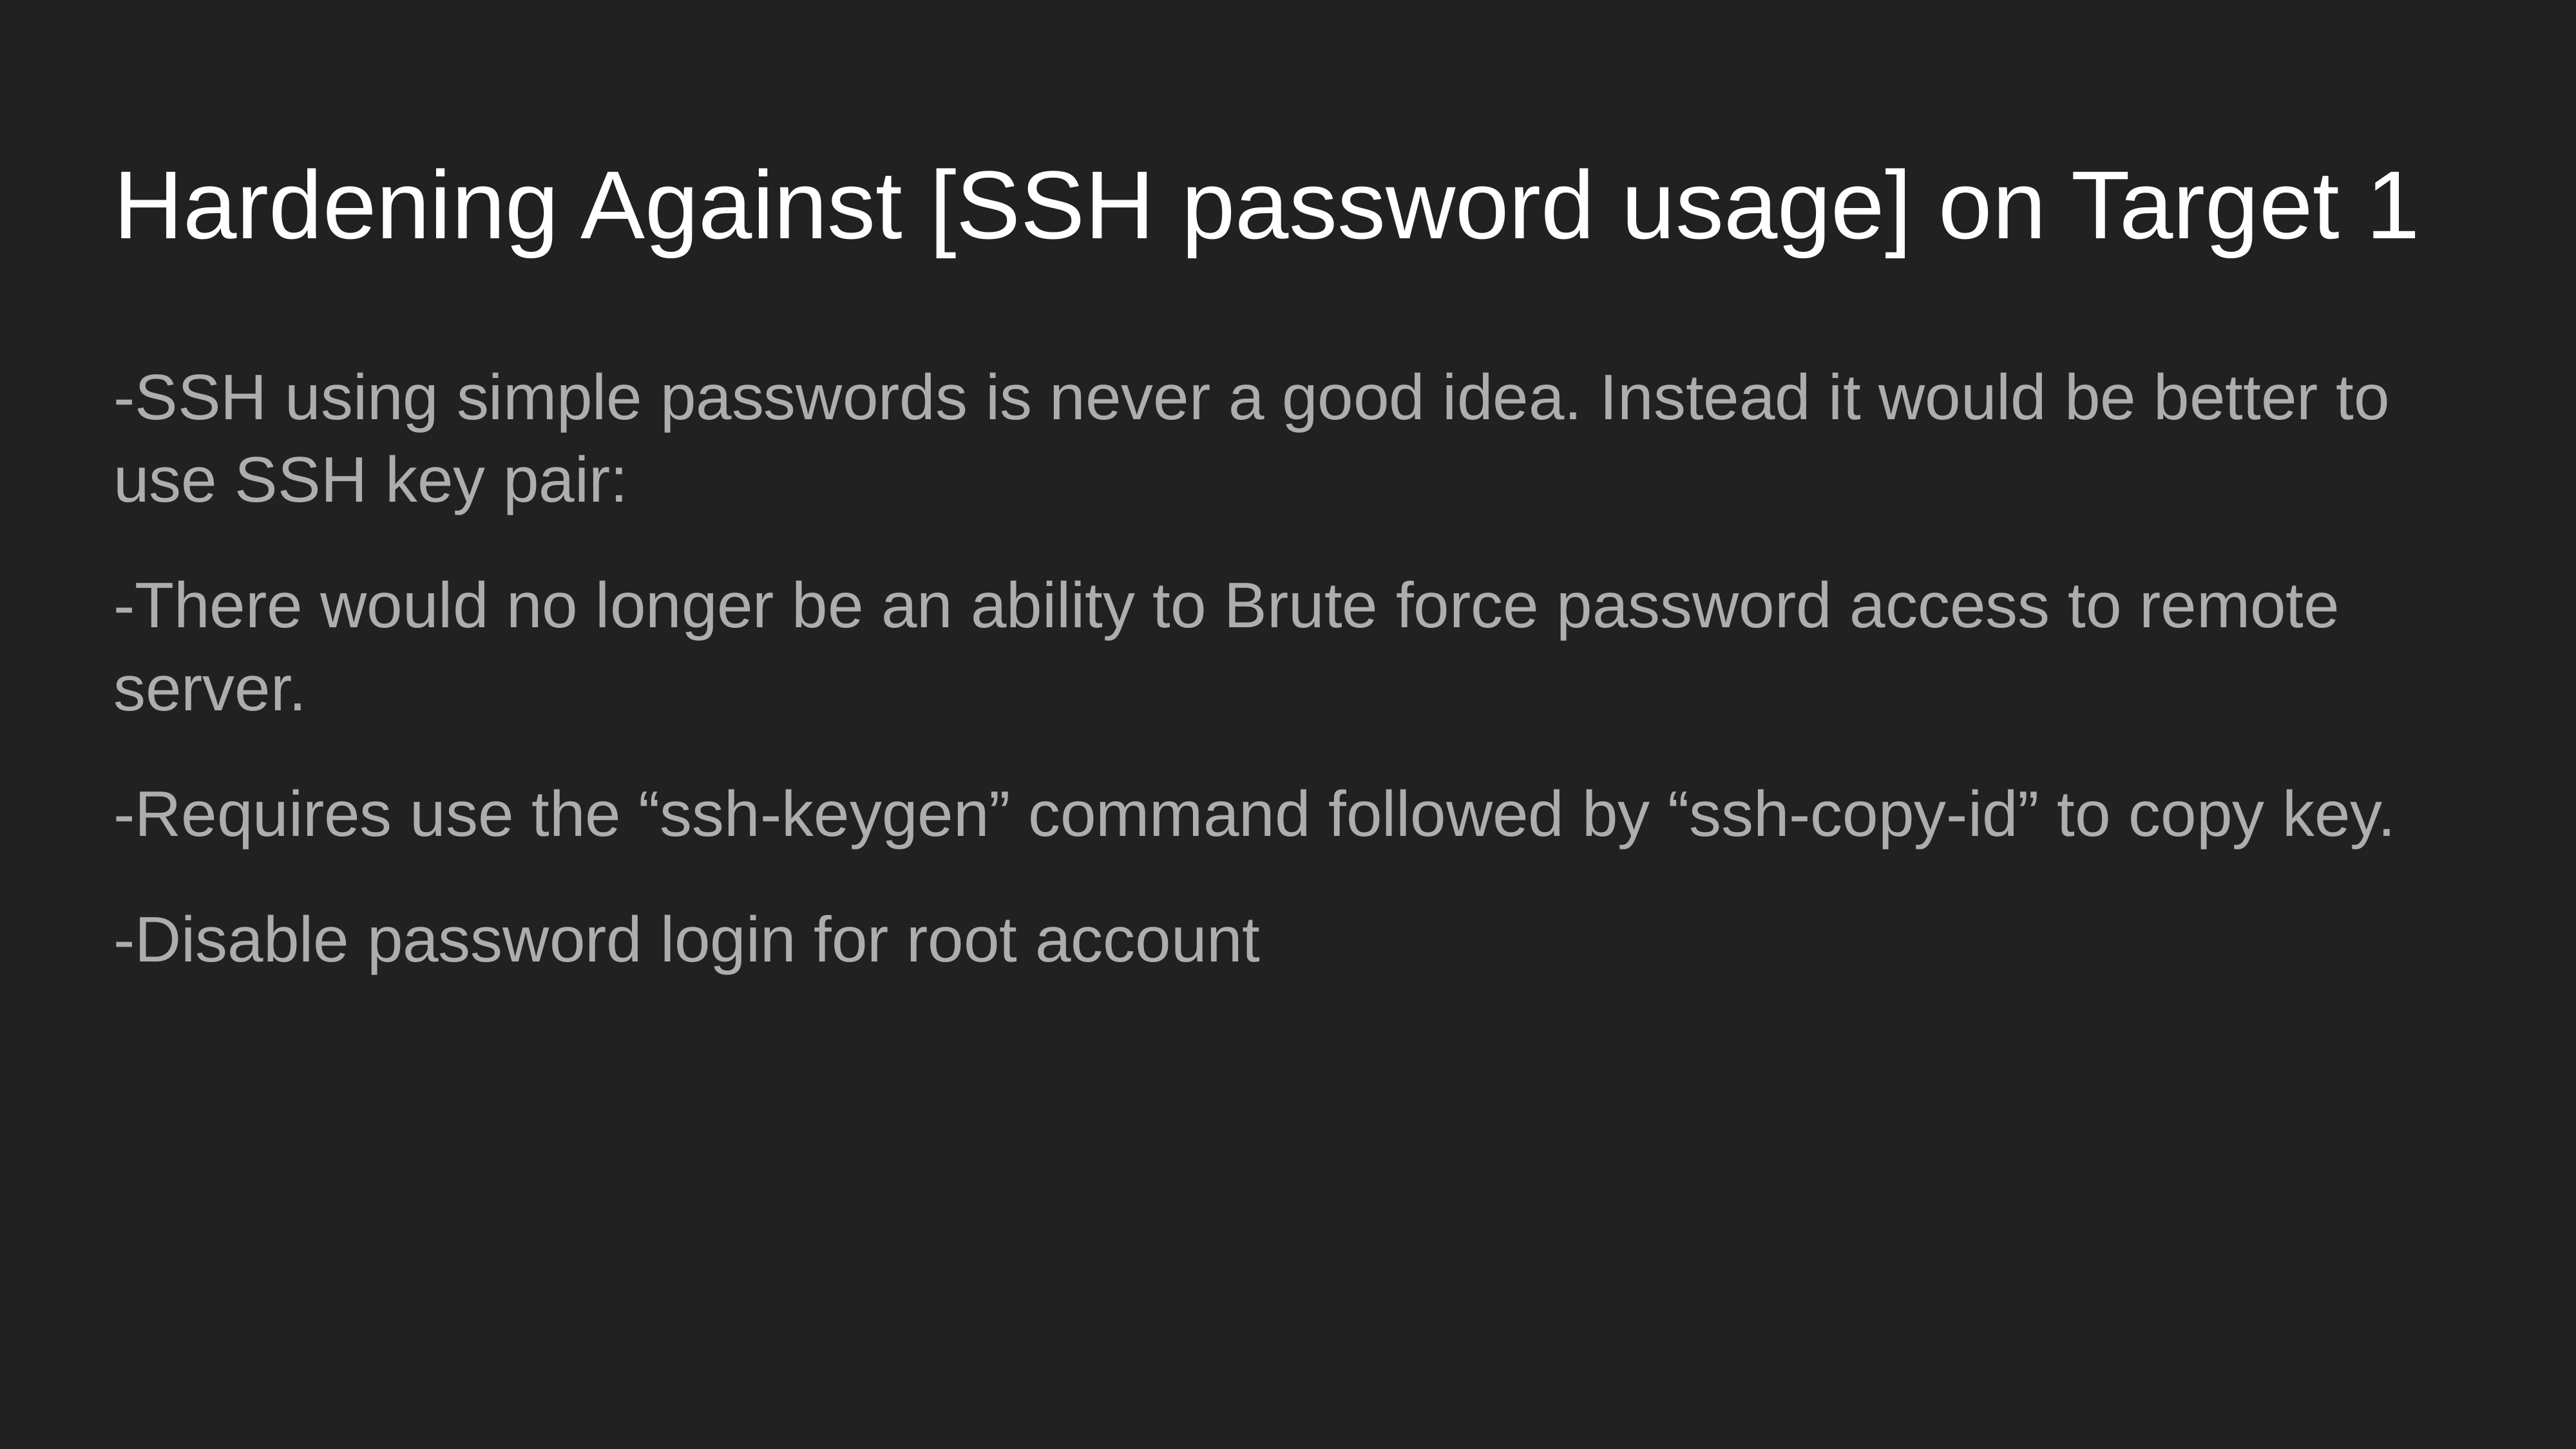

# Hardening Against [SSH password usage] on Target 1
-SSH using simple passwords is never a good idea. Instead it would be better to use SSH key pair:
-There would no longer be an ability to Brute force password access to remote server.
-Requires use the “ssh-keygen” command followed by “ssh-copy-id” to copy key.
-Disable password login for root account